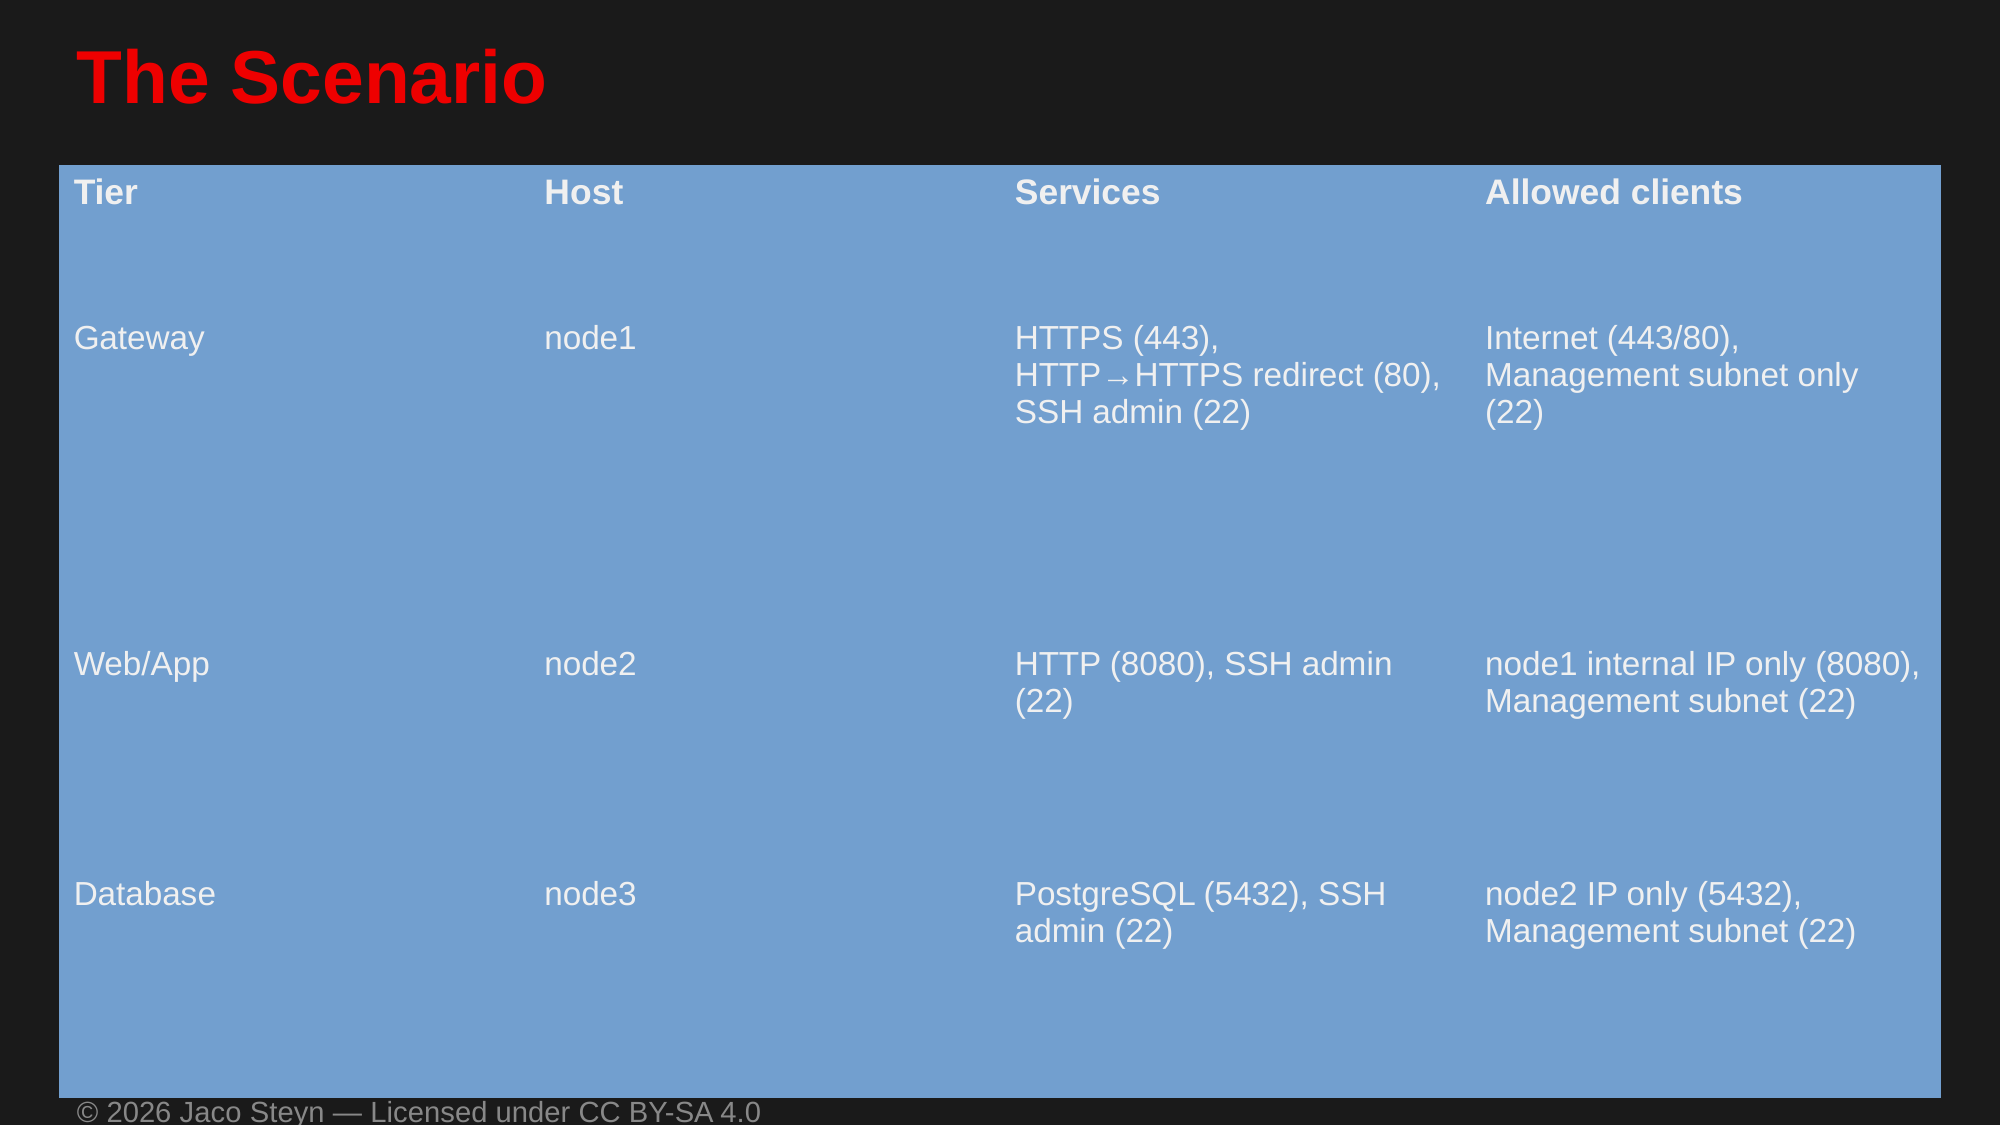

The Scenario
| Tier | Host | Services | Allowed clients |
| --- | --- | --- | --- |
| Gateway | node1 | HTTPS (443), HTTP→HTTPS redirect (80), SSH admin (22) | Internet (443/80), Management subnet only (22) |
| Web/App | node2 | HTTP (8080), SSH admin (22) | node1 internal IP only (8080), Management subnet (22) |
| Database | node3 | PostgreSQL (5432), SSH admin (22) | node2 IP only (5432), Management subnet (22) |
© 2026 Jaco Steyn — Licensed under CC BY-SA 4.0